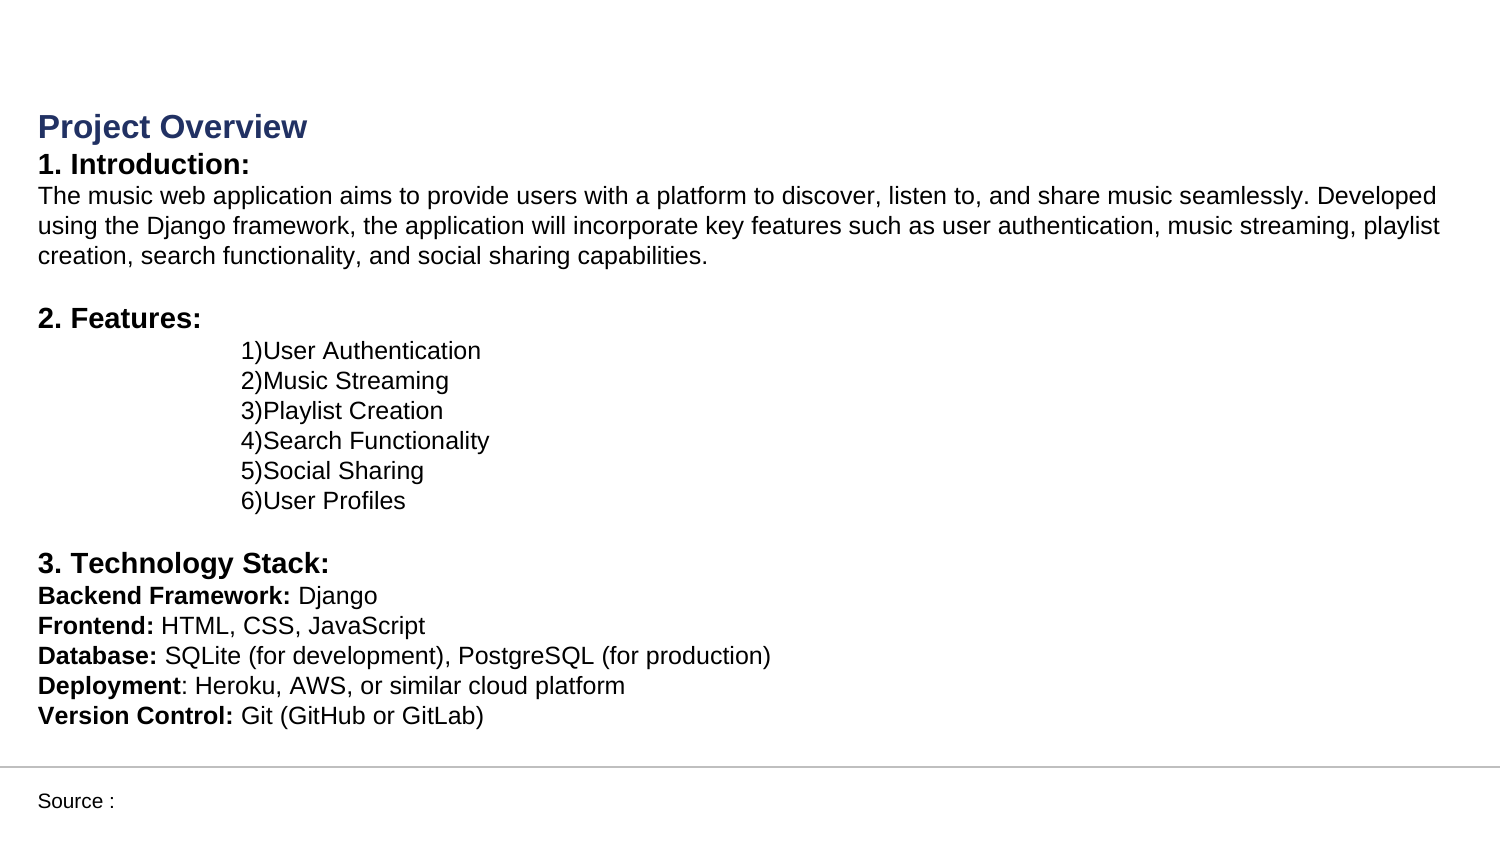

# Project Overview 1. Introduction:
The music web application aims to provide users with a platform to discover, listen to, and share music seamlessly. Developed using the Django framework, the application will incorporate key features such as user authentication, music streaming, playlist creation, search functionality, and social sharing capabilities.
2. Features:
                             1)User Authentication
                             2)Music Streaming
                             3)Playlist Creation
                             4)Search Functionality
                             5)Social Sharing
                             6)User Profiles
3. Technology Stack:
Backend Framework: Django
Frontend: HTML, CSS, JavaScript
Database: SQLite (for development), PostgreSQL (for production)
Deployment: Heroku, AWS, or similar cloud platform
Version Control: Git (GitHub or GitLab)
Source :